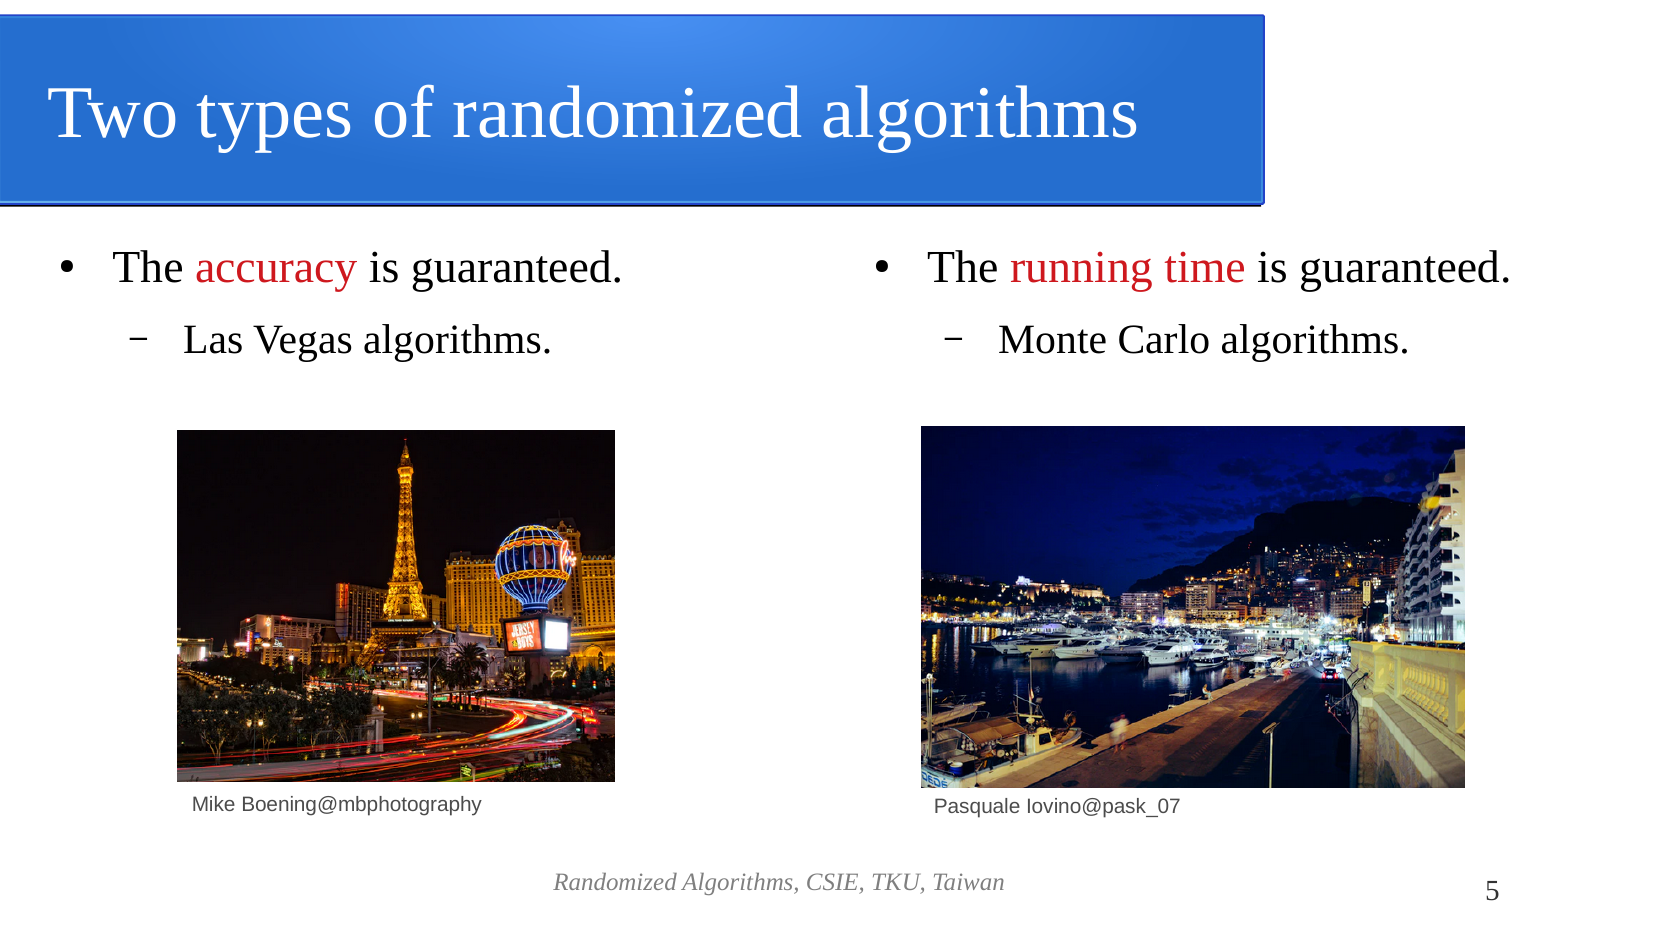

# Two types of randomized algorithms
The accuracy is guaranteed.
Las Vegas algorithms.
The running time is guaranteed.
Monte Carlo algorithms.
Mike Boening@mbphotography
Pasquale Iovino@pask_07
Randomized Algorithms, CSIE, TKU, Taiwan
5